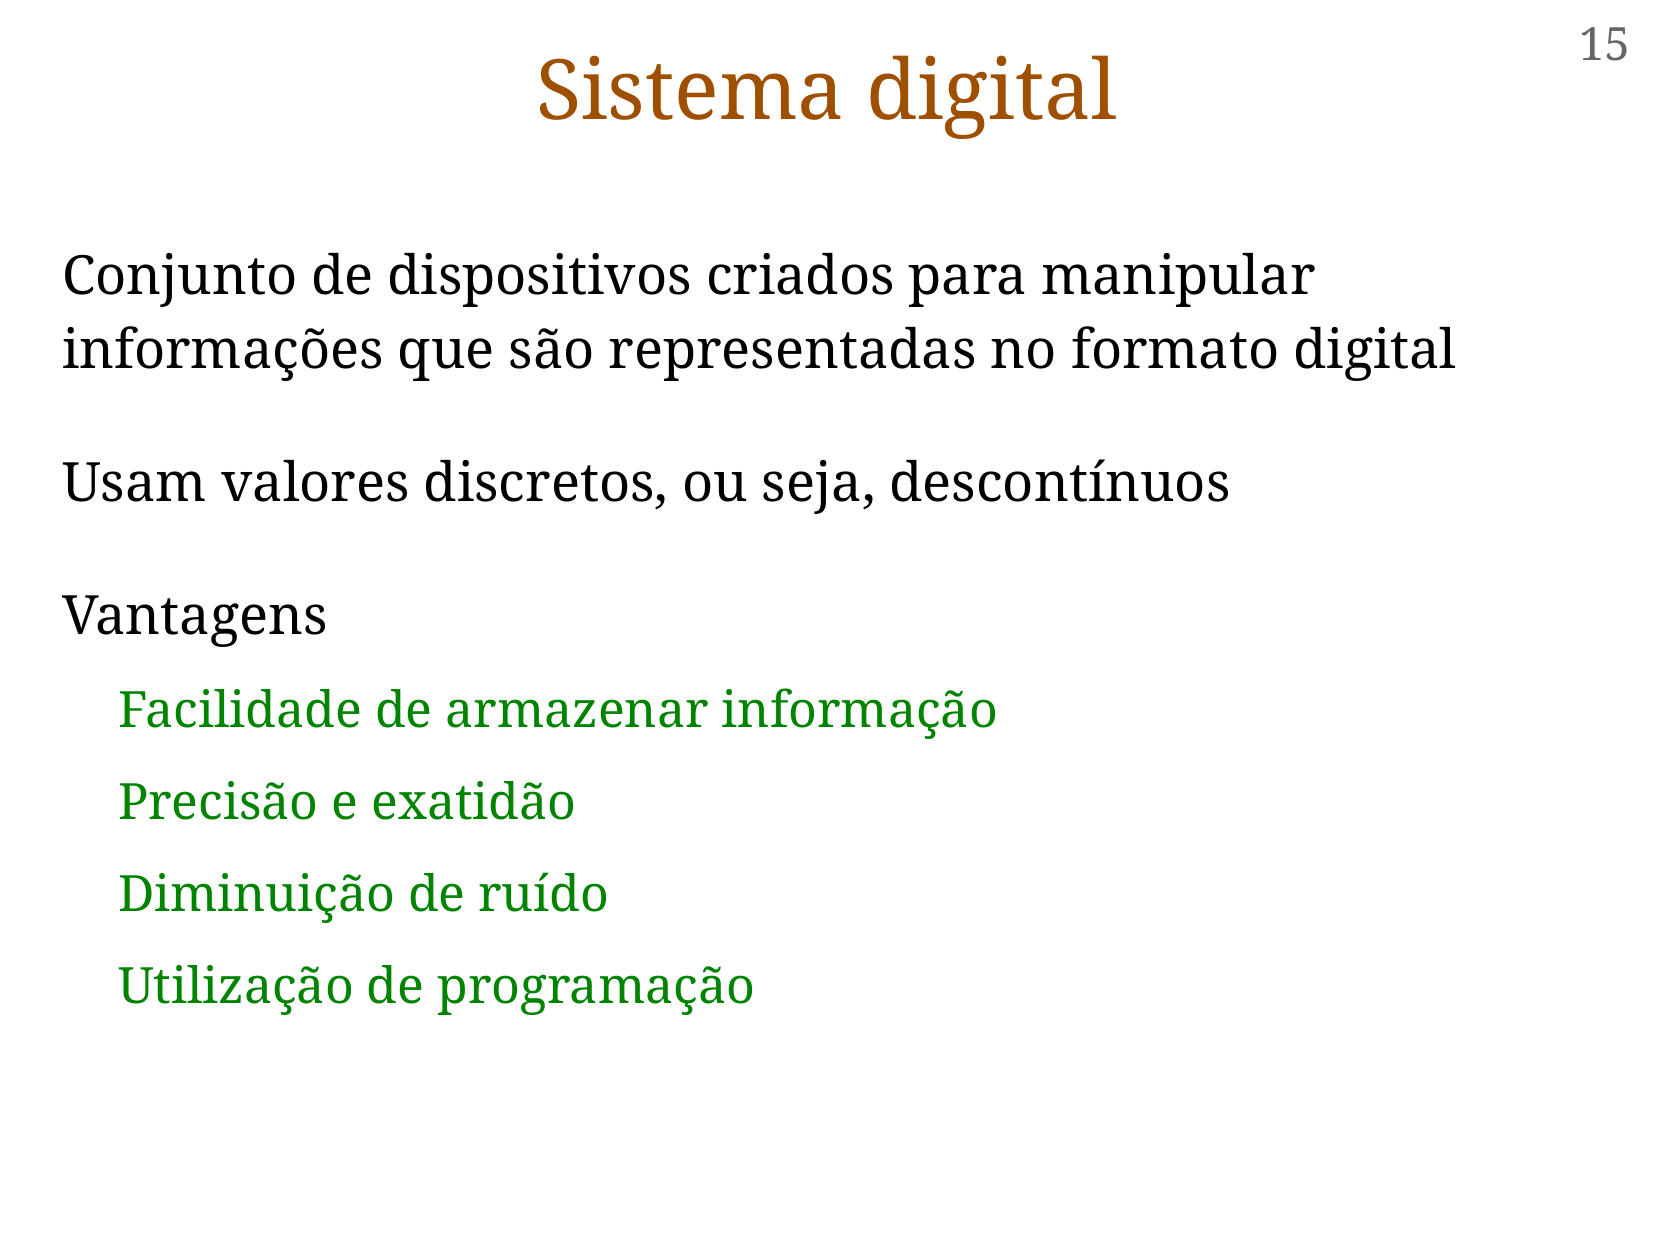

15
# Sistema digital
Conjunto de dispositivos criados para manipular informações que são representadas no formato digital
Usam valores discretos, ou seja, descontínuos
Vantagens
Facilidade de armazenar informação
Precisão e exatidão
Diminuição de ruído
Utilização de programação